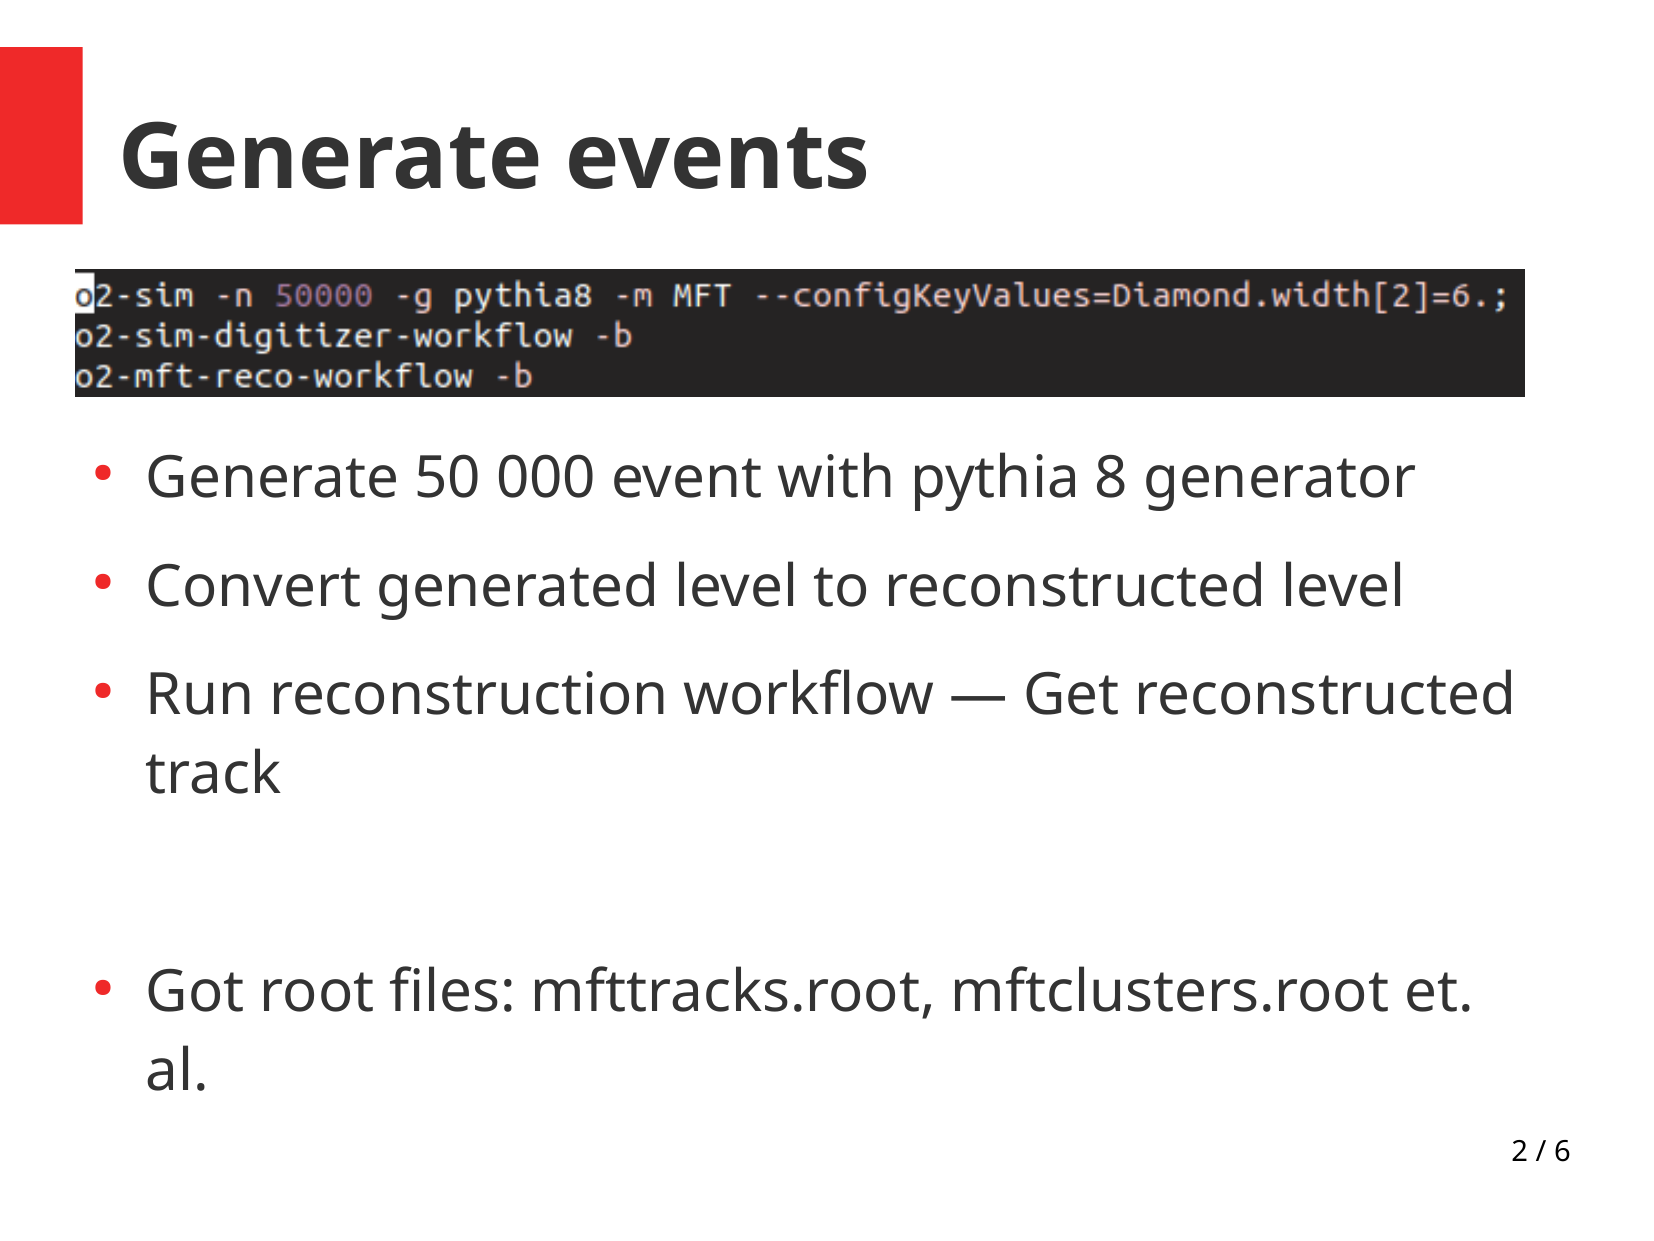

# Generate events
Generate 50 000 event with pythia 8 generator
Convert generated level to reconstructed level
Run reconstruction workflow — Get reconstructed track
Got root files: mfttracks.root, mftclusters.root et. al.
2